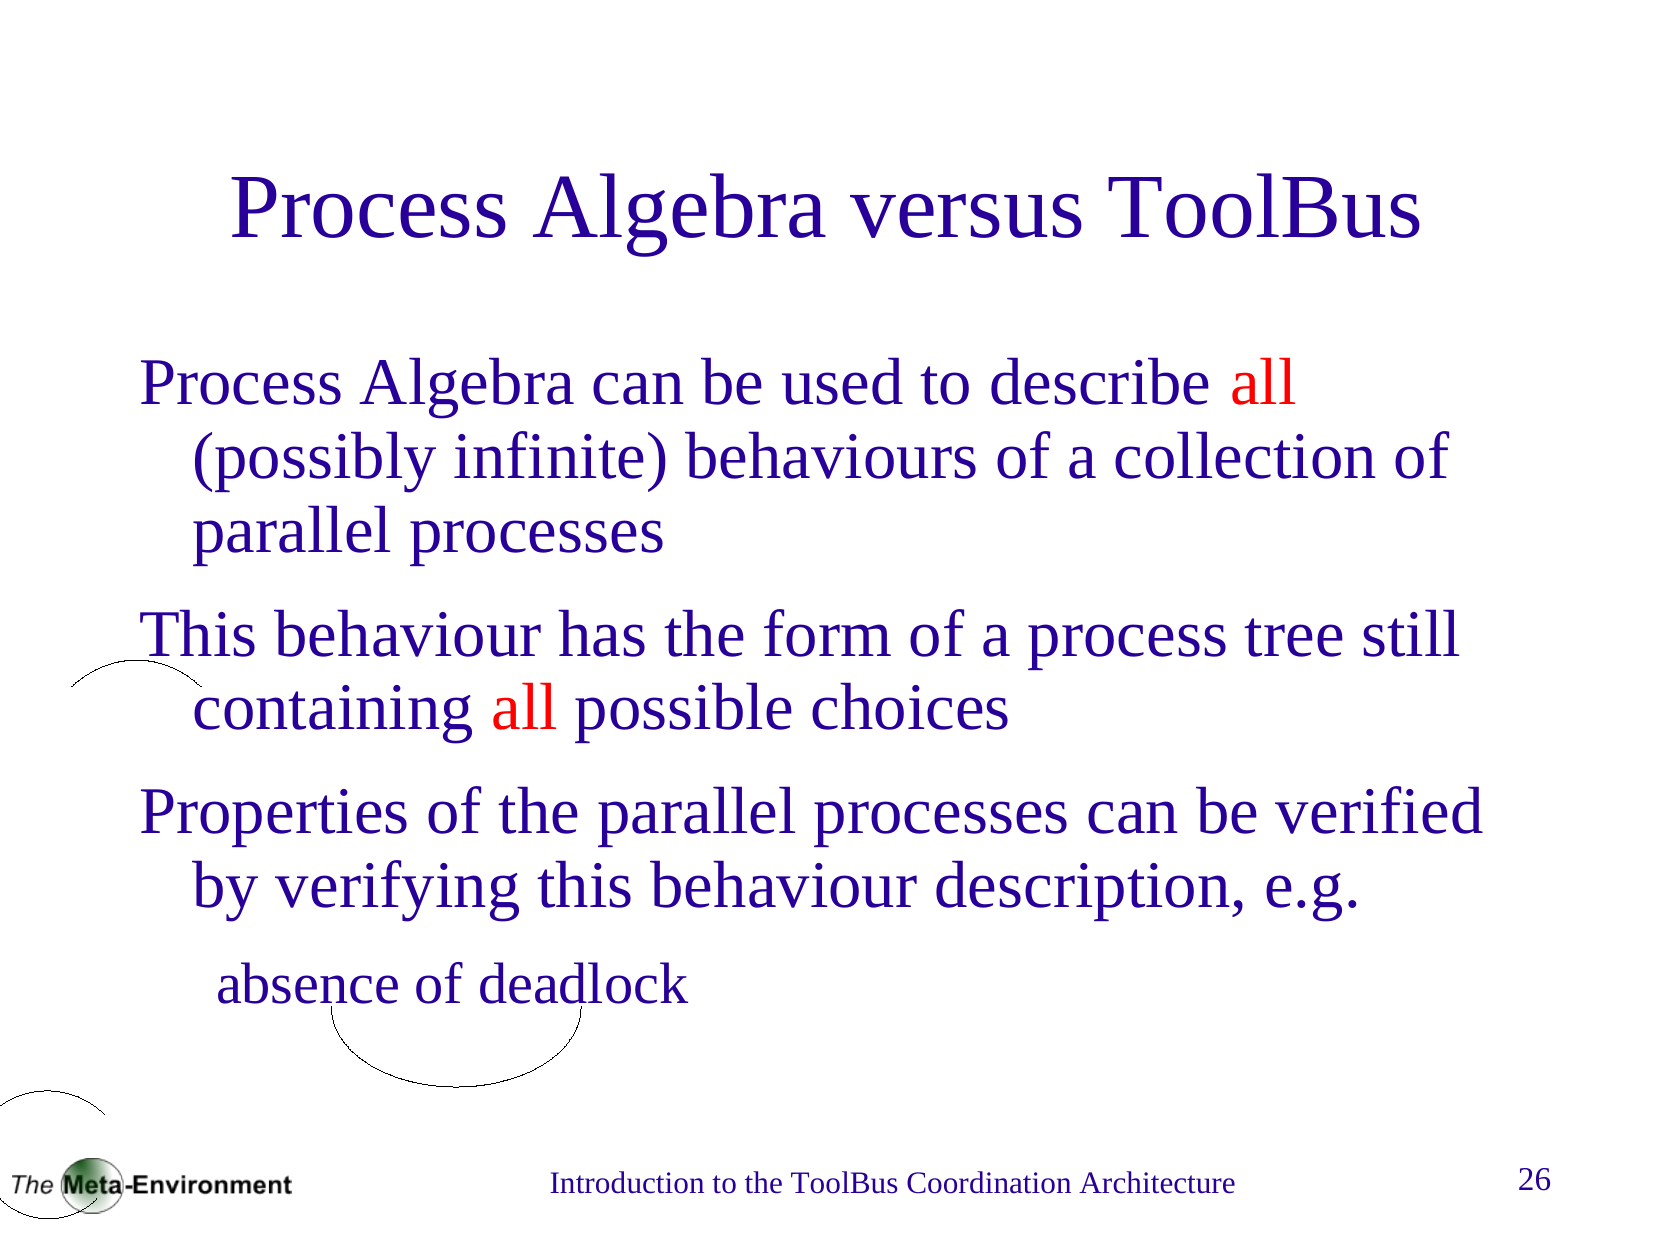

# Process Algebra versus ToolBus
Process Algebra can be used to describe all (possibly infinite) behaviours of a collection of parallel processes
This behaviour has the form of a process tree still containing all possible choices
Properties of the parallel processes can be verified by verifying this behaviour description, e.g.
absence of deadlock